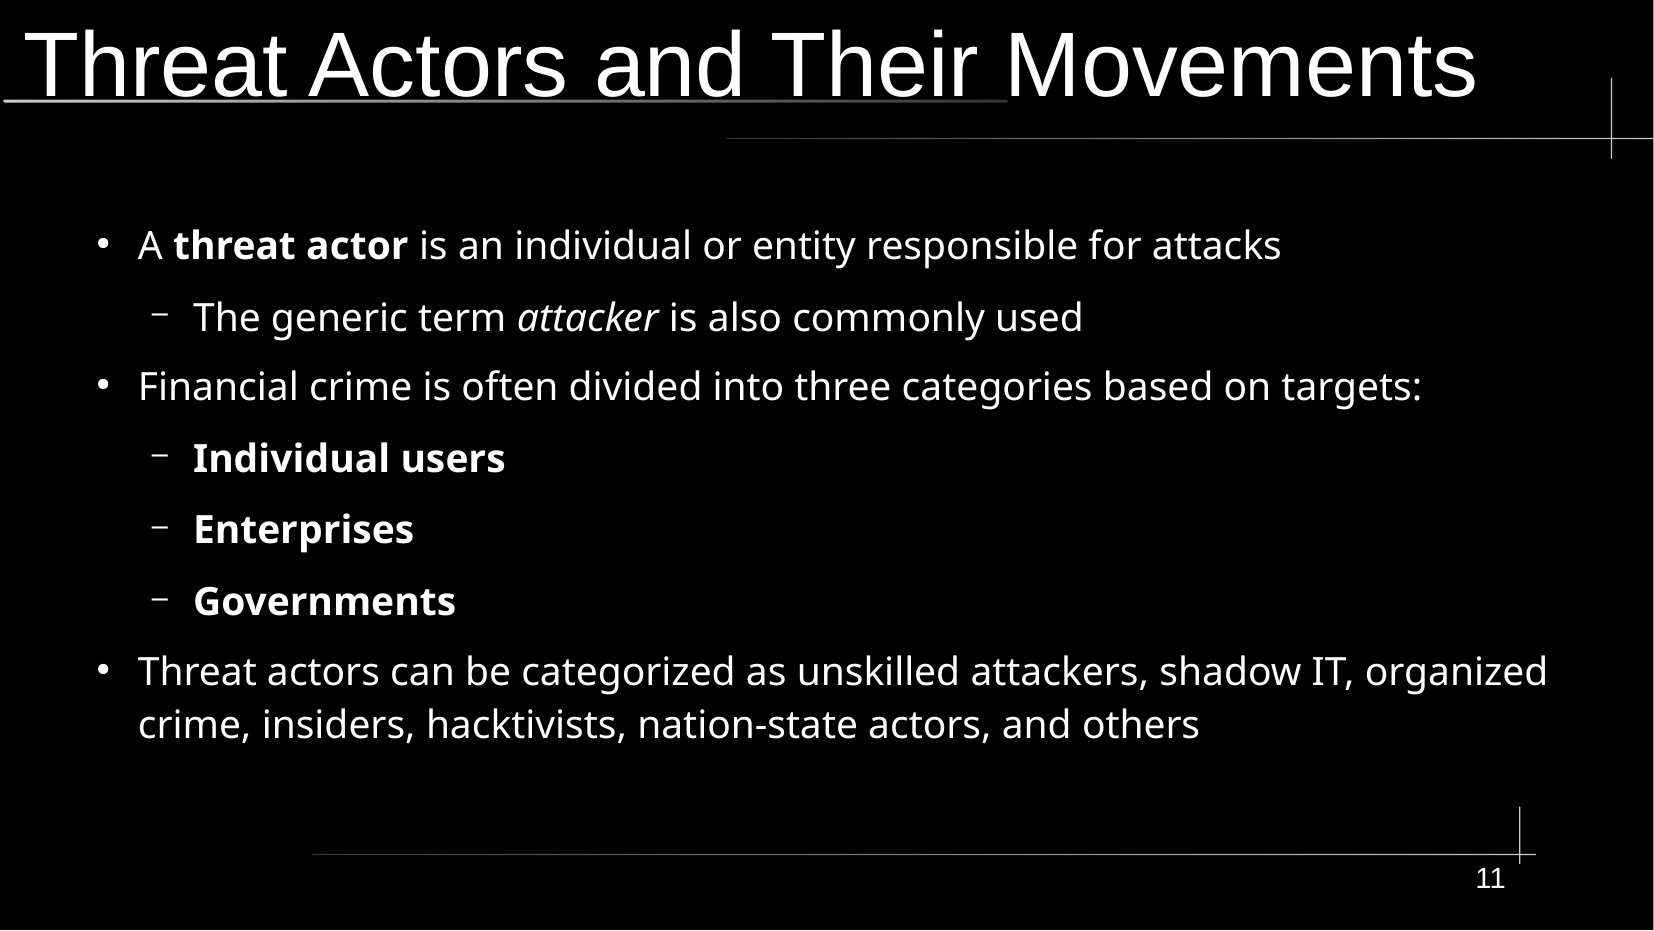

# Threat Actors and Their Movements
A threat actor is an individual or entity responsible for attacks
The generic term attacker is also commonly used
Financial crime is often divided into three categories based on targets:
Individual users
Enterprises
Governments
Threat actors can be categorized as unskilled attackers, shadow IT, organized crime, insiders, hacktivists, nation-state actors, and others
11